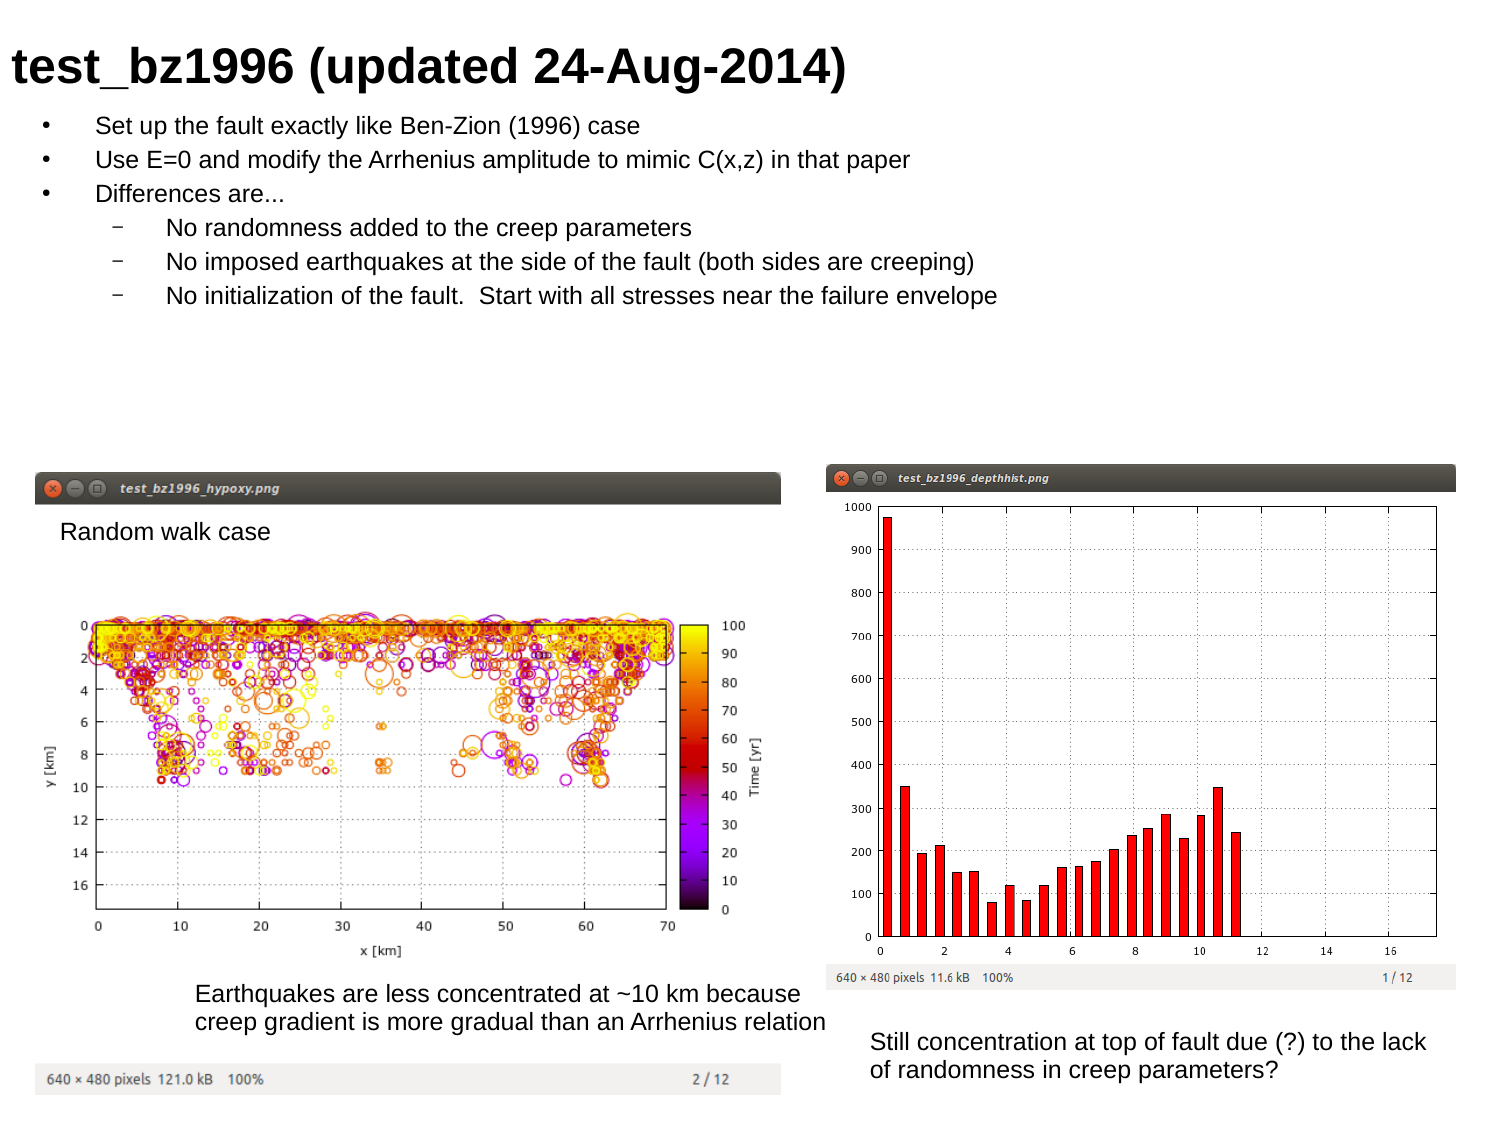

# test_bz1996 (updated 24-Aug-2014)
Set up the fault exactly like Ben-Zion (1996) case
Use E=0 and modify the Arrhenius amplitude to mimic C(x,z) in that paper
Differences are...
No randomness added to the creep parameters
No imposed earthquakes at the side of the fault (both sides are creeping)
No initialization of the fault. Start with all stresses near the failure envelope
Random walk case
Earthquakes are less concentrated at ~10 km because creep gradient is more gradual than an Arrhenius relation
Still concentration at top of fault due (?) to the lack of randomness in creep parameters?